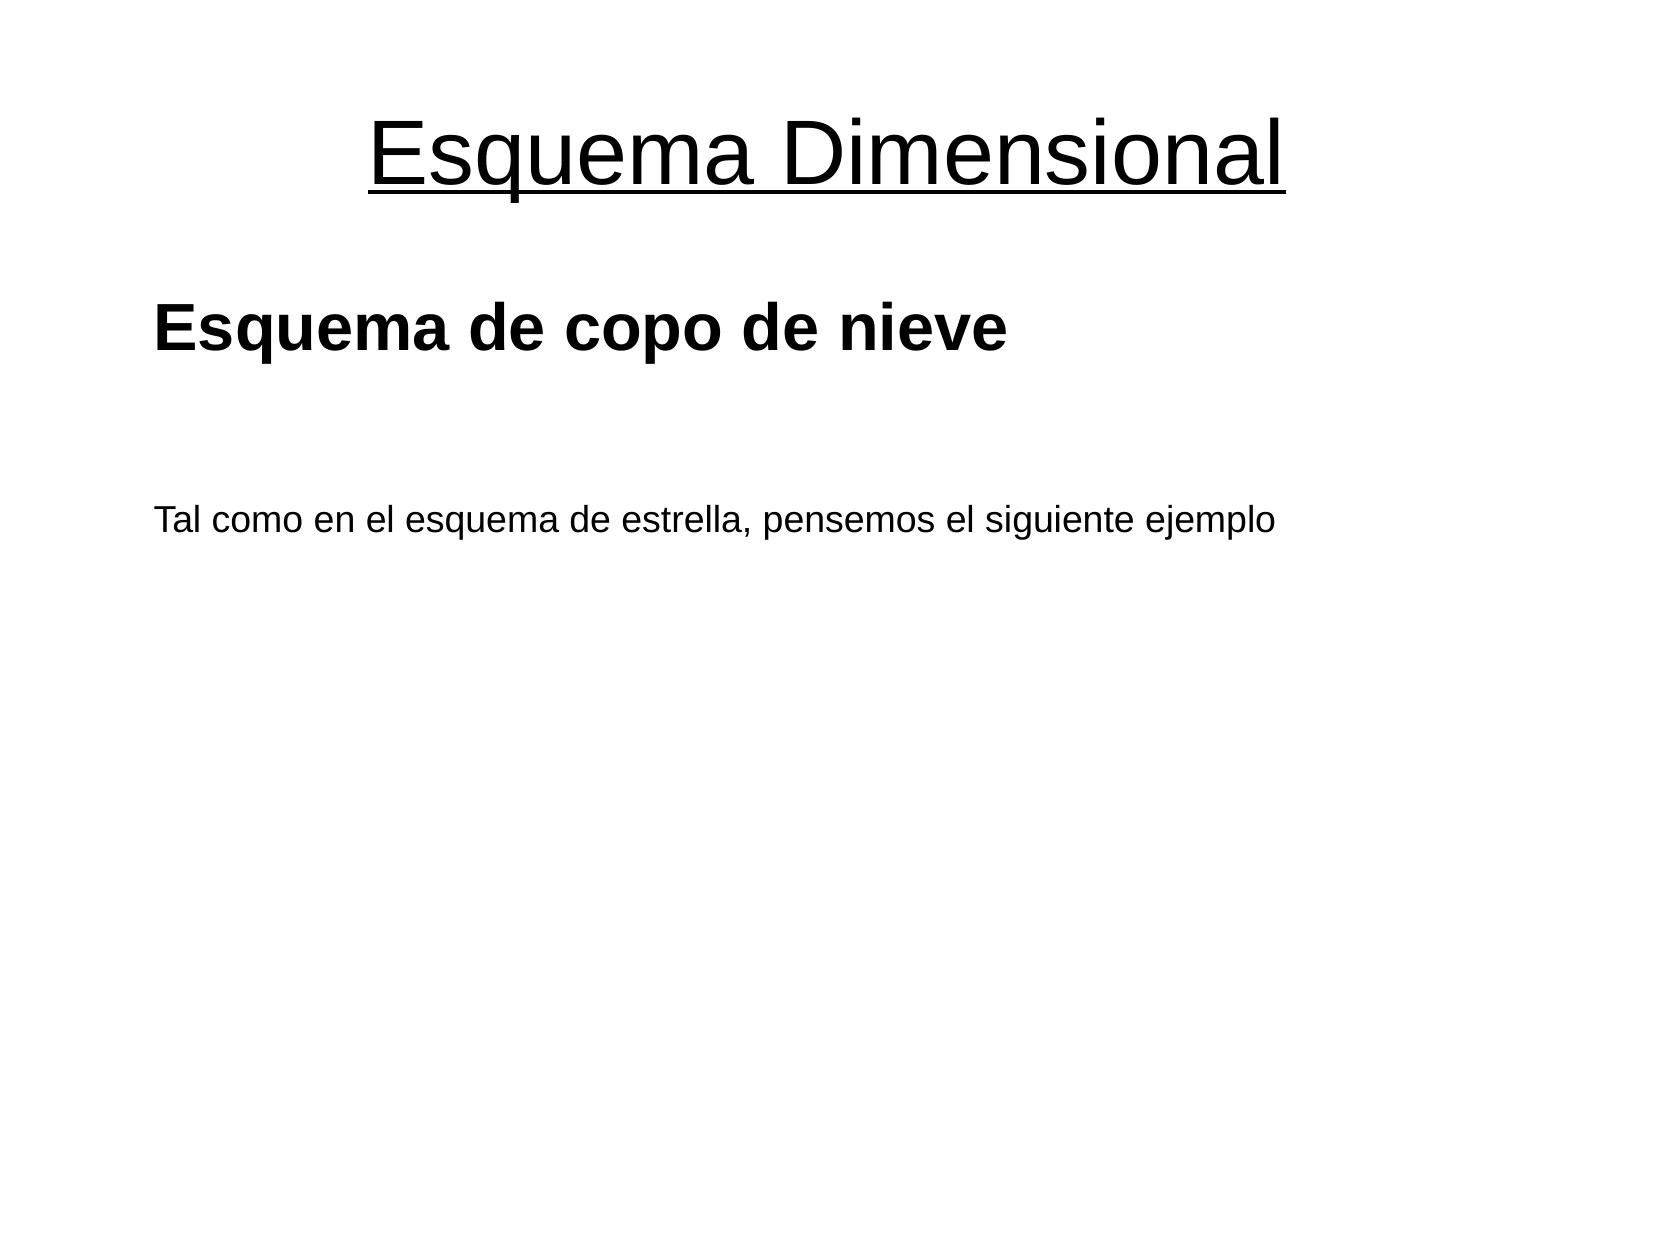

# Esquema Dimensional
Esquema de copo de nieve
Tal como en el esquema de estrella, pensemos el siguiente ejemplo